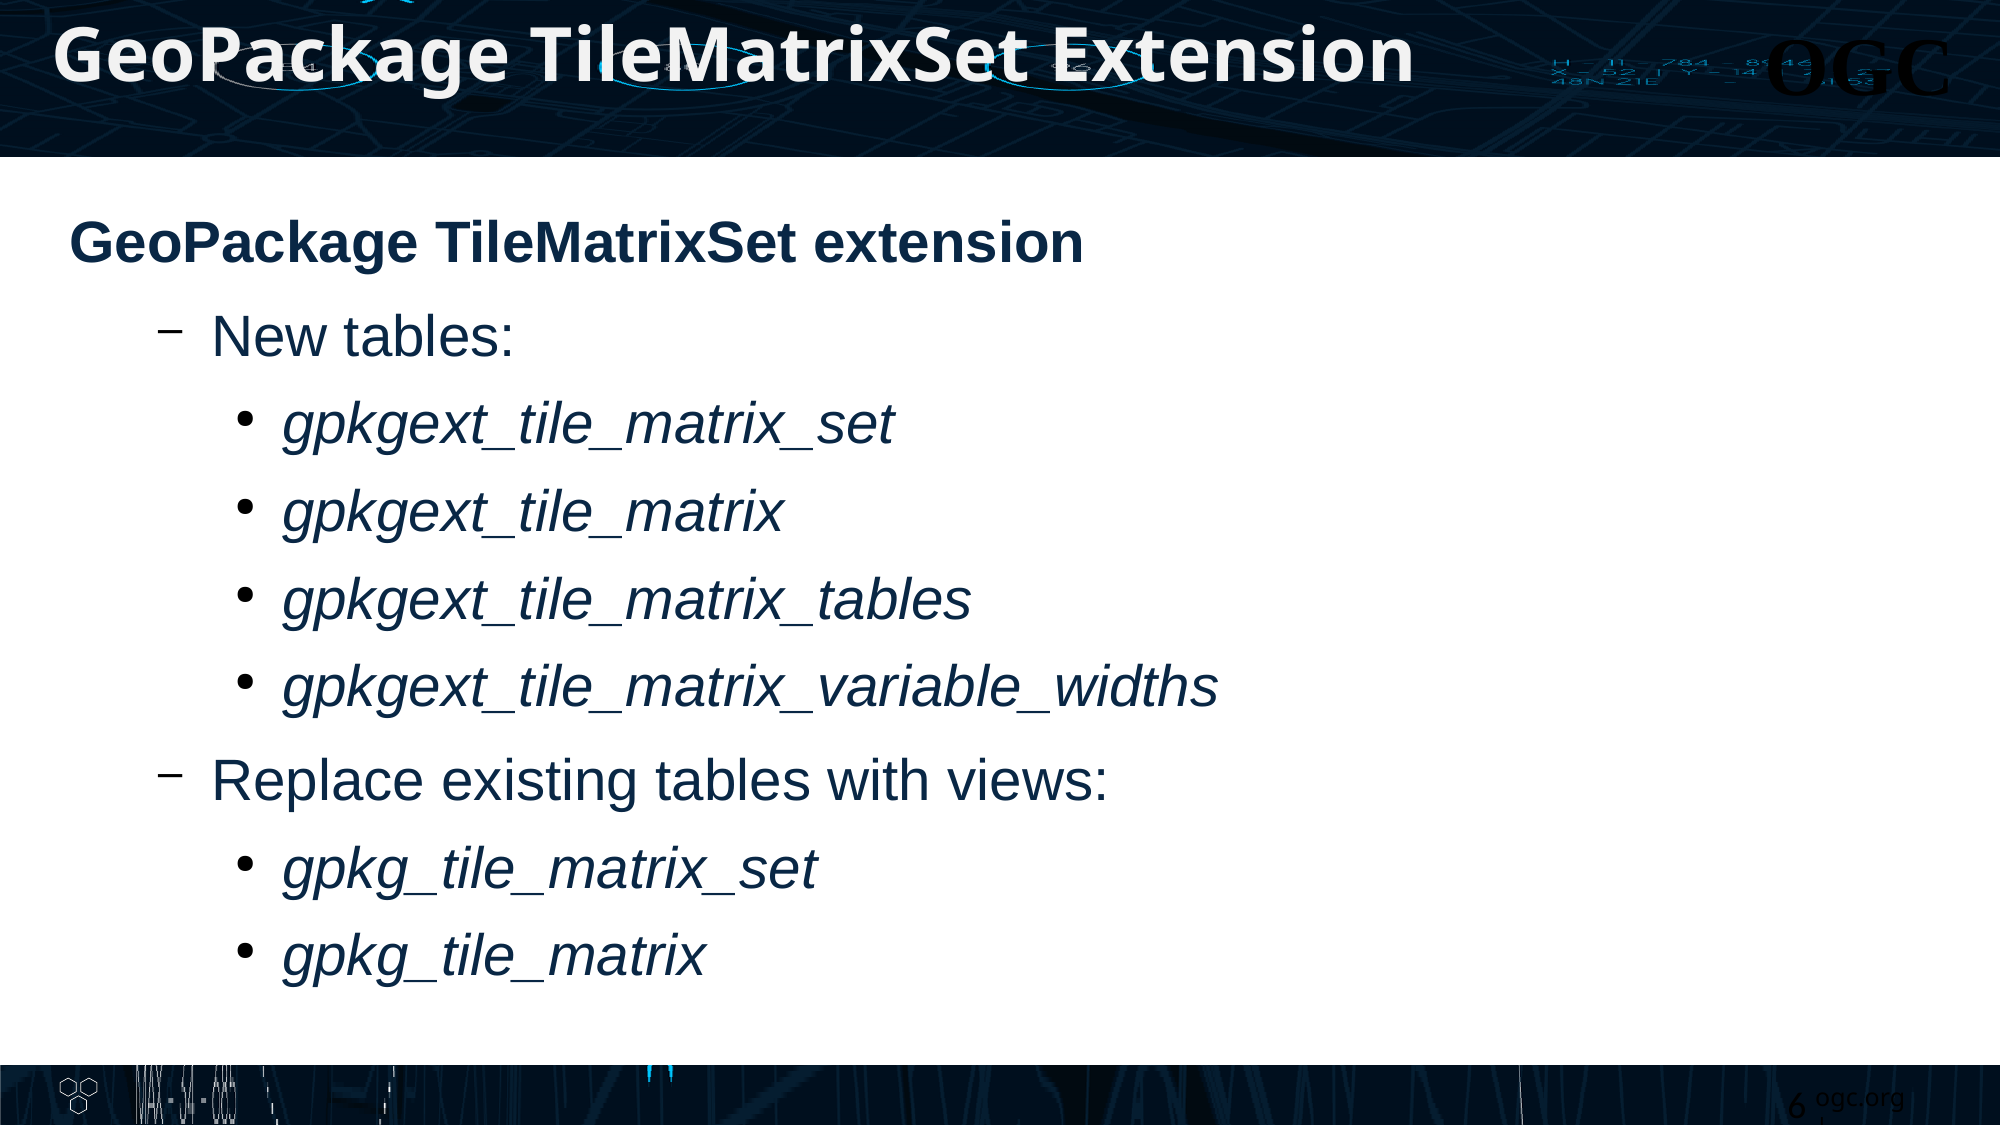

# GeoPackage TileMatrixSet Extension
GeoPackage TileMatrixSet extension
New tables:
gpkgext_tile_matrix_set
gpkgext_tile_matrix
gpkgext_tile_matrix_tables
gpkgext_tile_matrix_variable_widths
Replace existing tables with views:
gpkg_tile_matrix_set
gpkg_tile_matrix